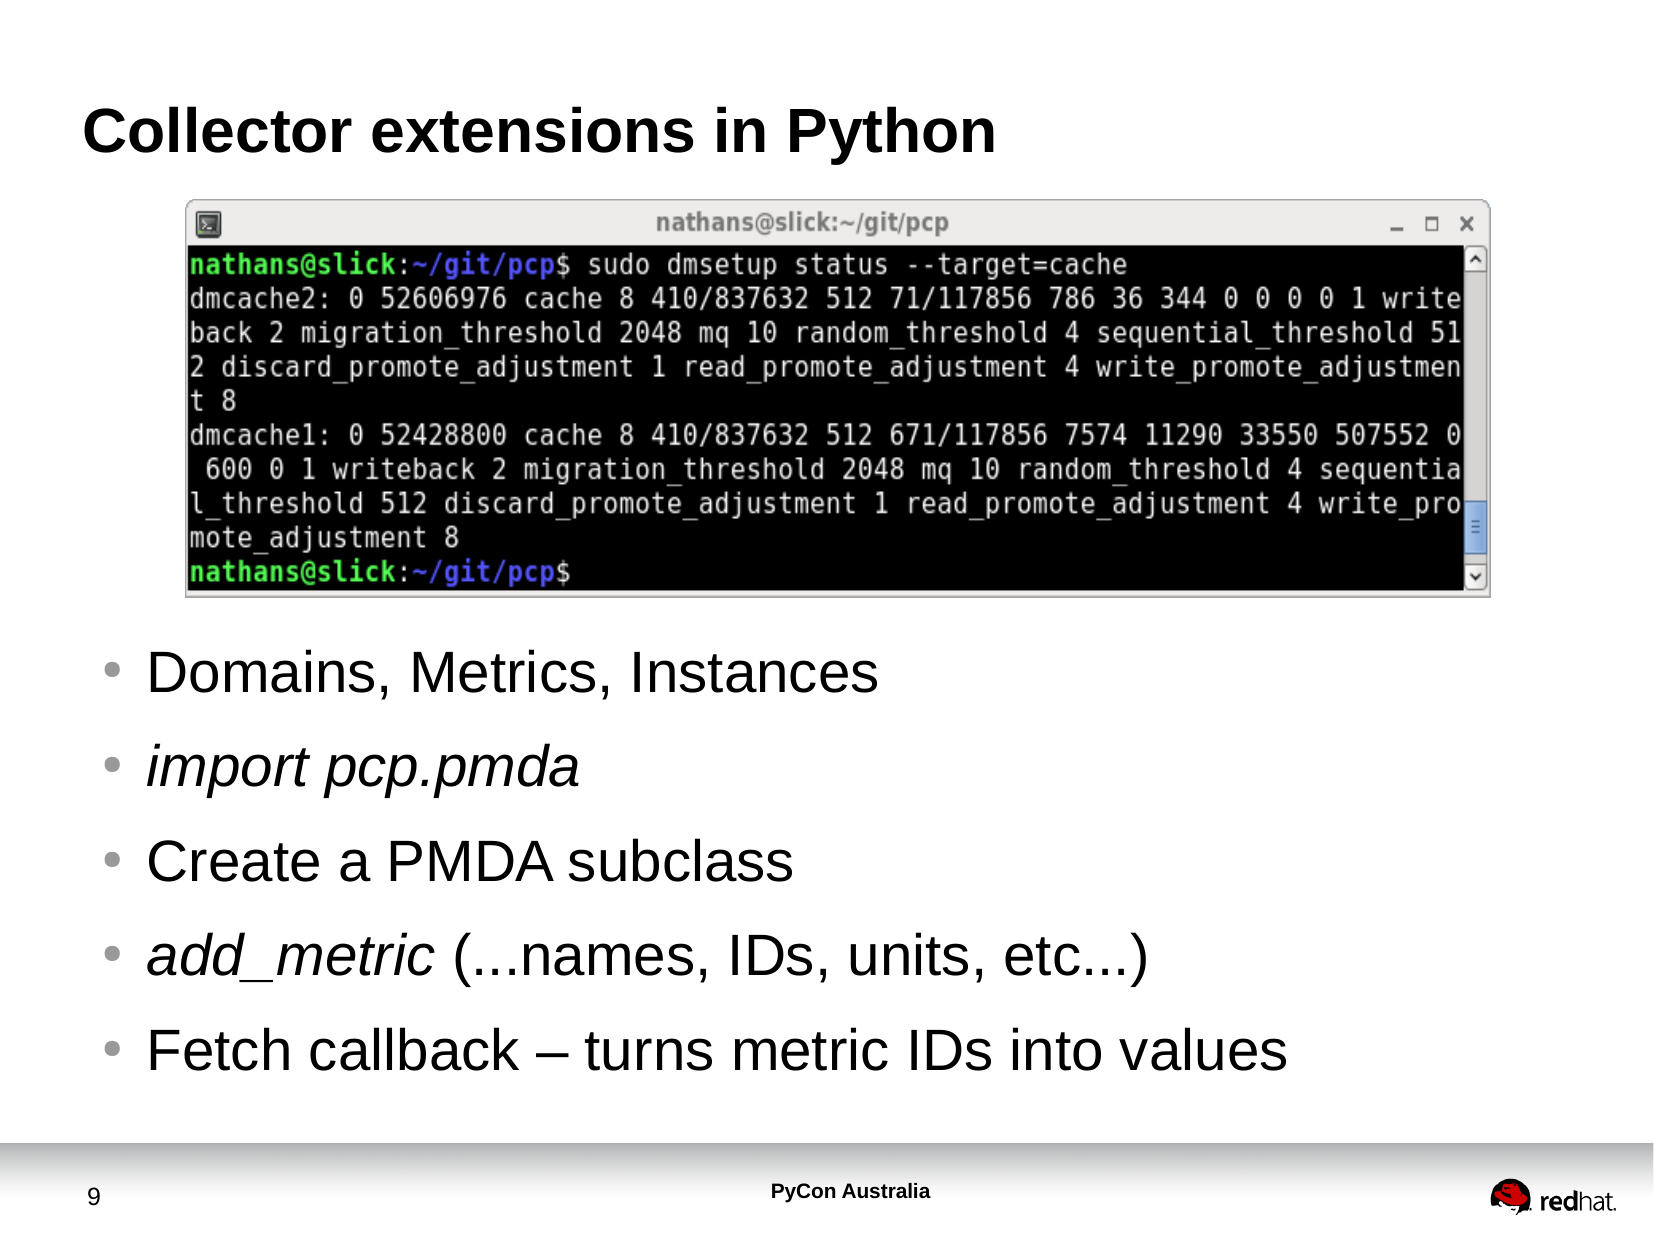

# Collector extensions in Python
Domains, Metrics, Instances
import pcp.pmda
Create a PMDA subclass
add_metric (...names, IDs, units, etc...)
Fetch callback – turns metric IDs into values